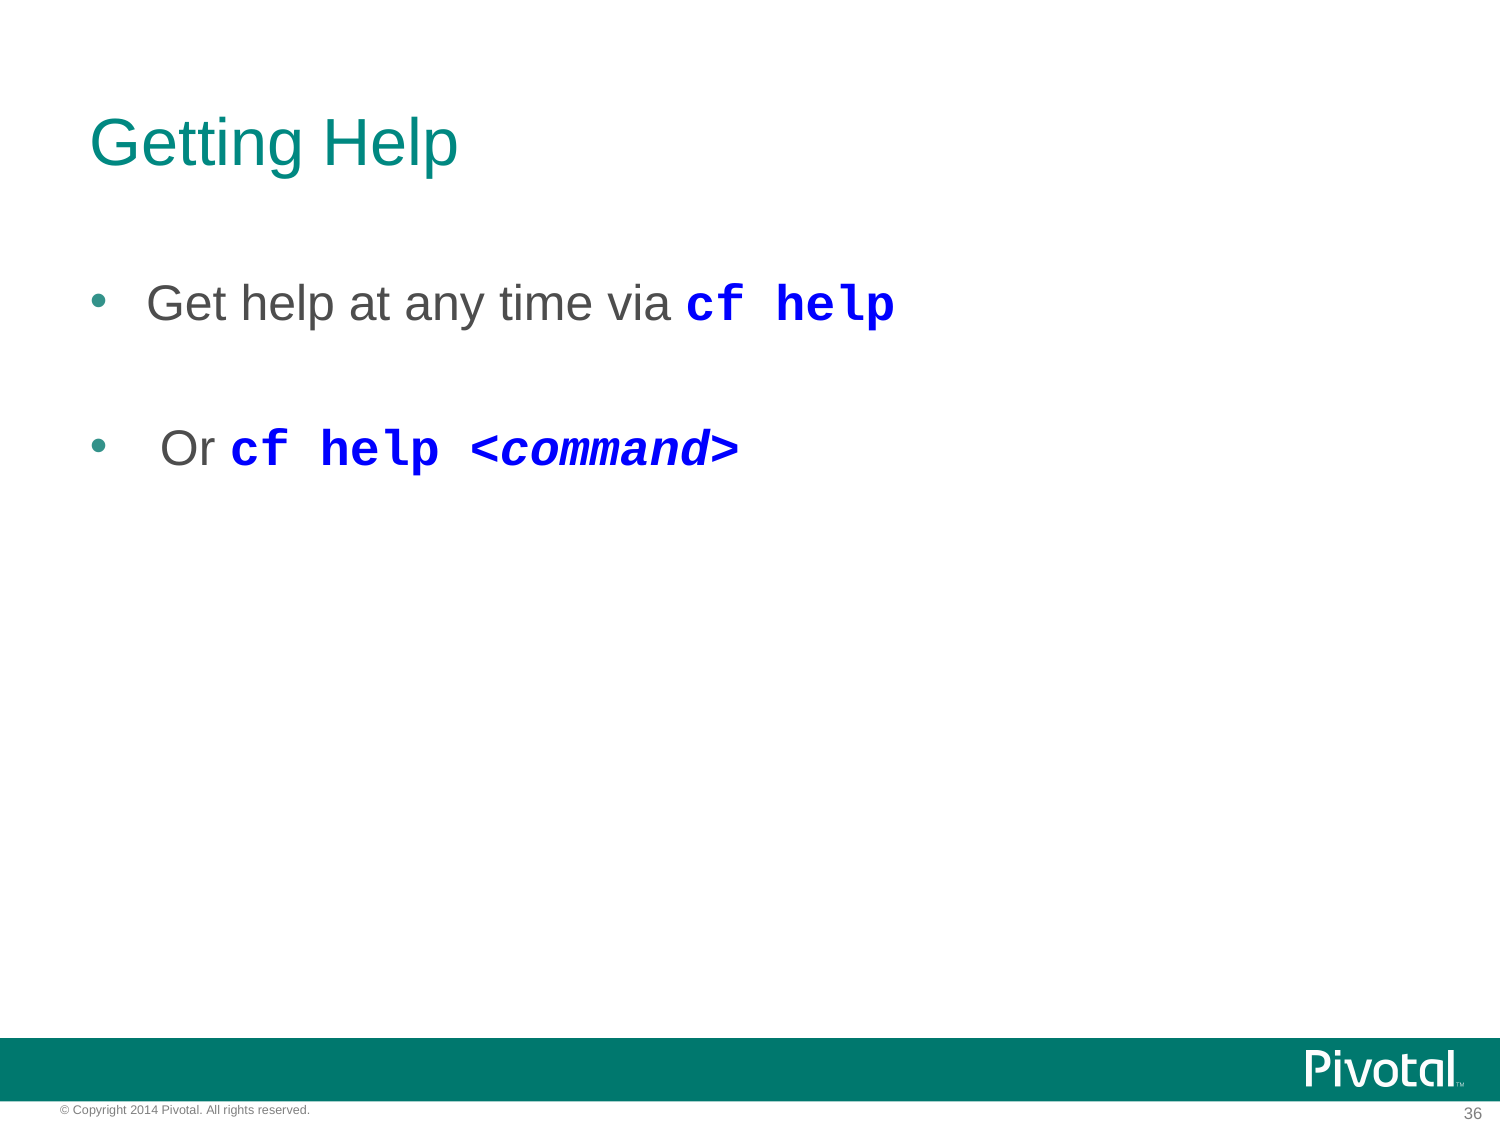

# Getting Help
Get help at any time via cf help
 Or cf help <command>